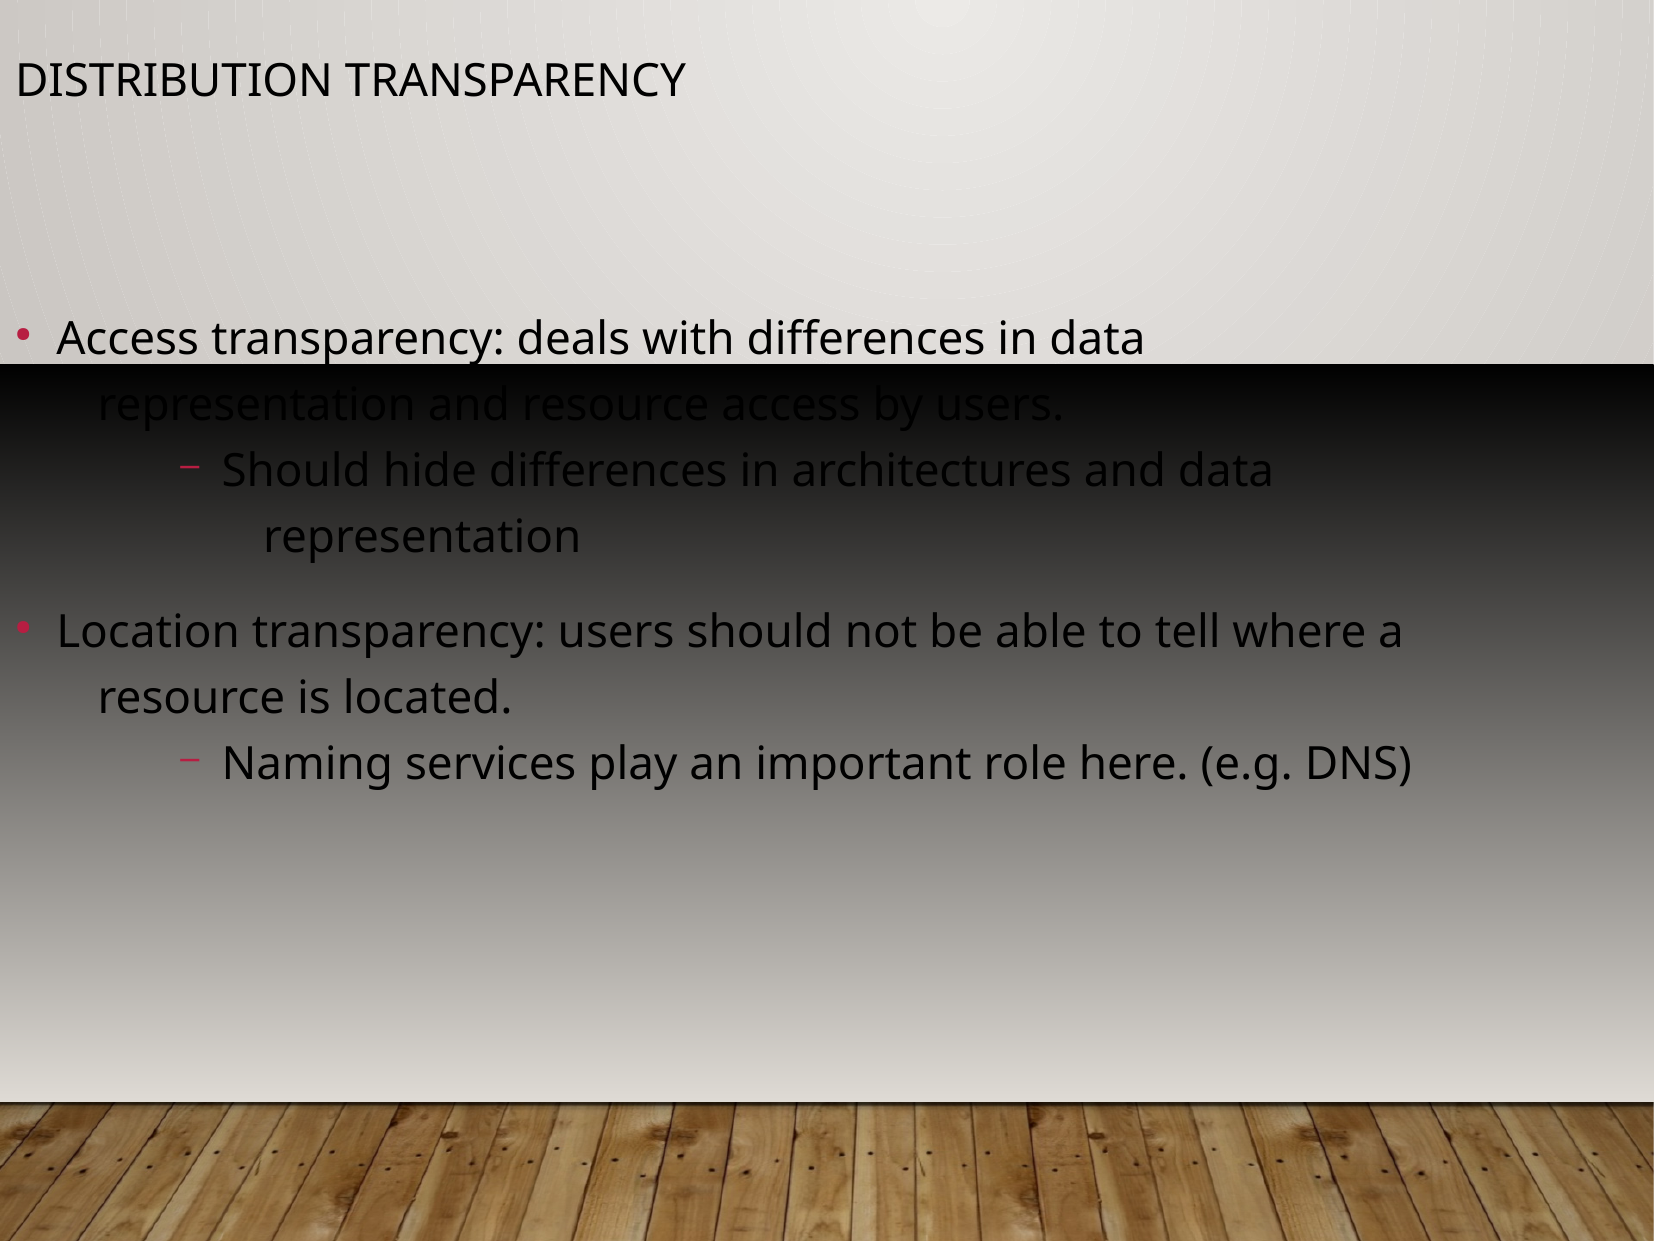

# Distribution Transparency
Access transparency: deals with differences in data representation and resource access by users.
Should hide differences in architectures and data representation
Location transparency: users should not be able to tell where a resource is located.
Naming services play an important role here. (e.g. DNS)